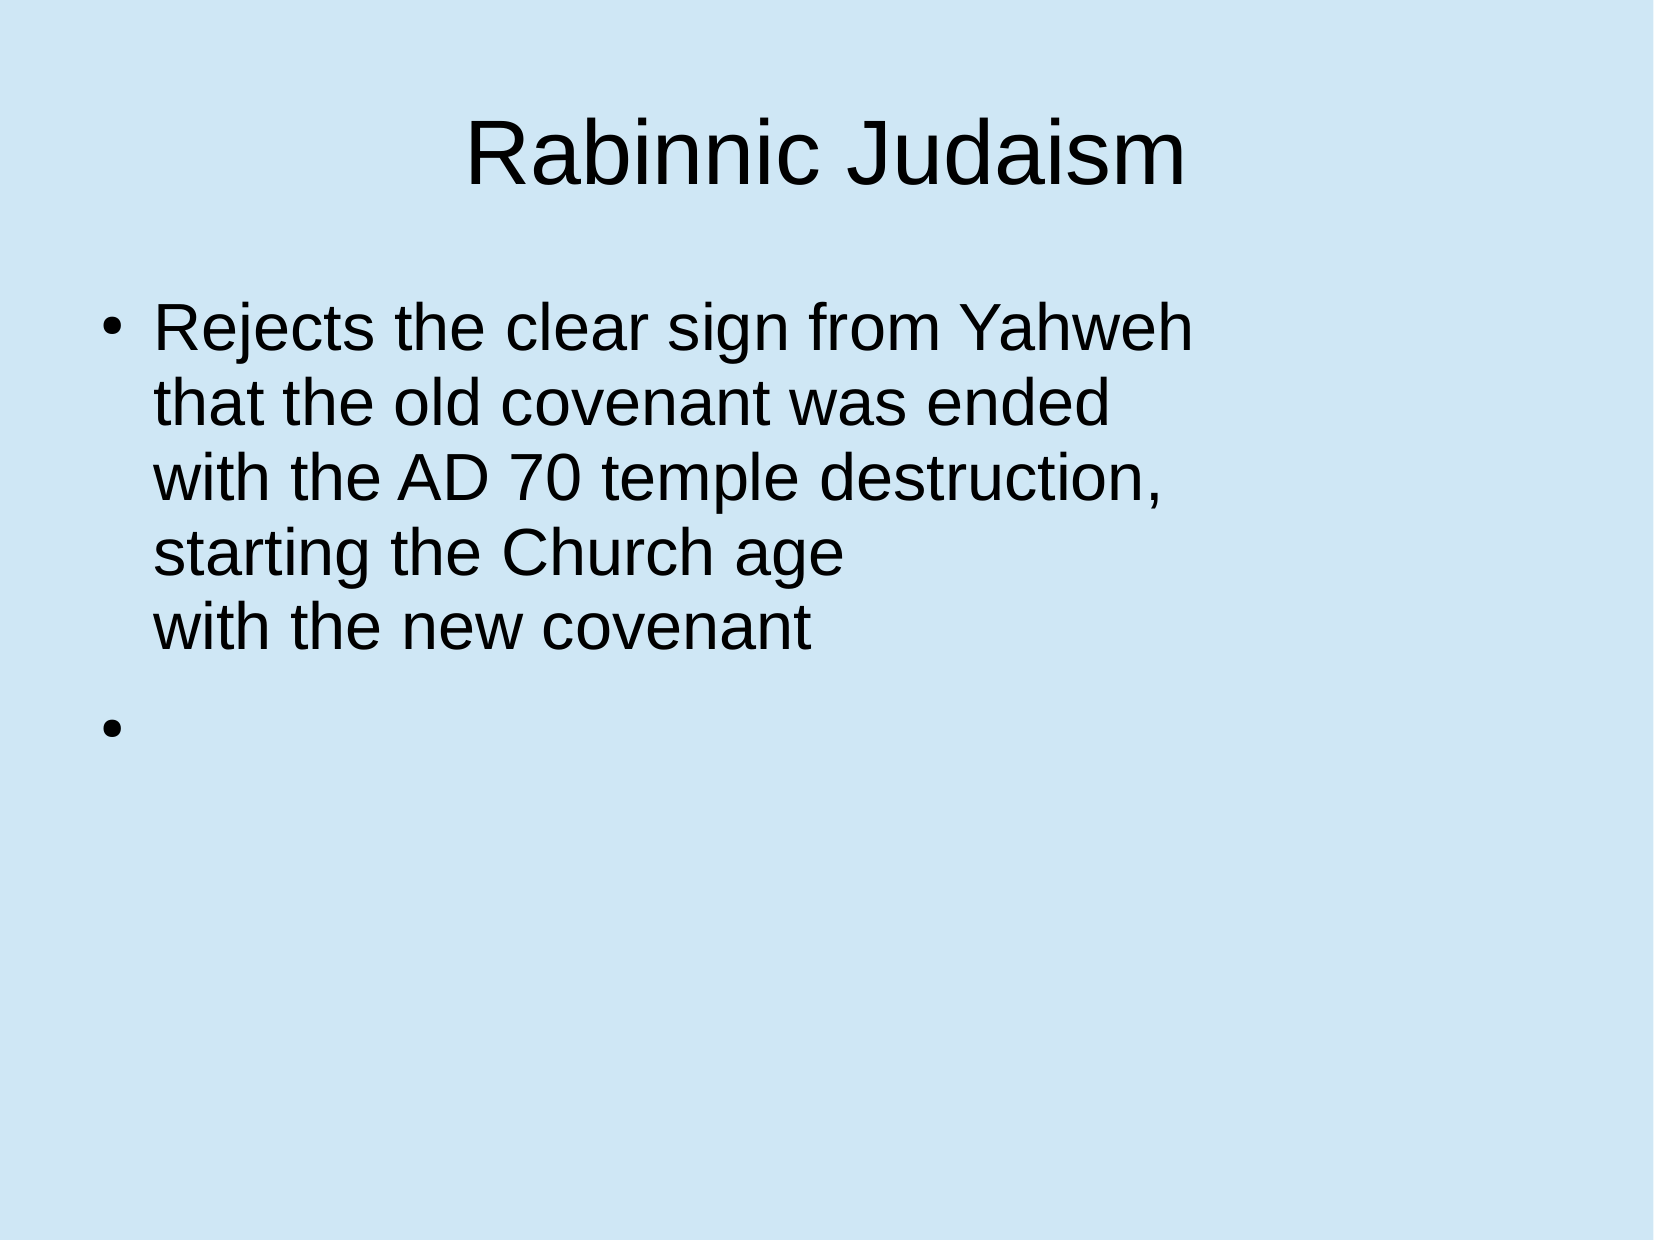

# Rabinnic Judaism
Rejects the clear sign from Yahweh
that the old covenant was ended
with the AD 70 temple destruction,
starting the Church age
with the new covenant